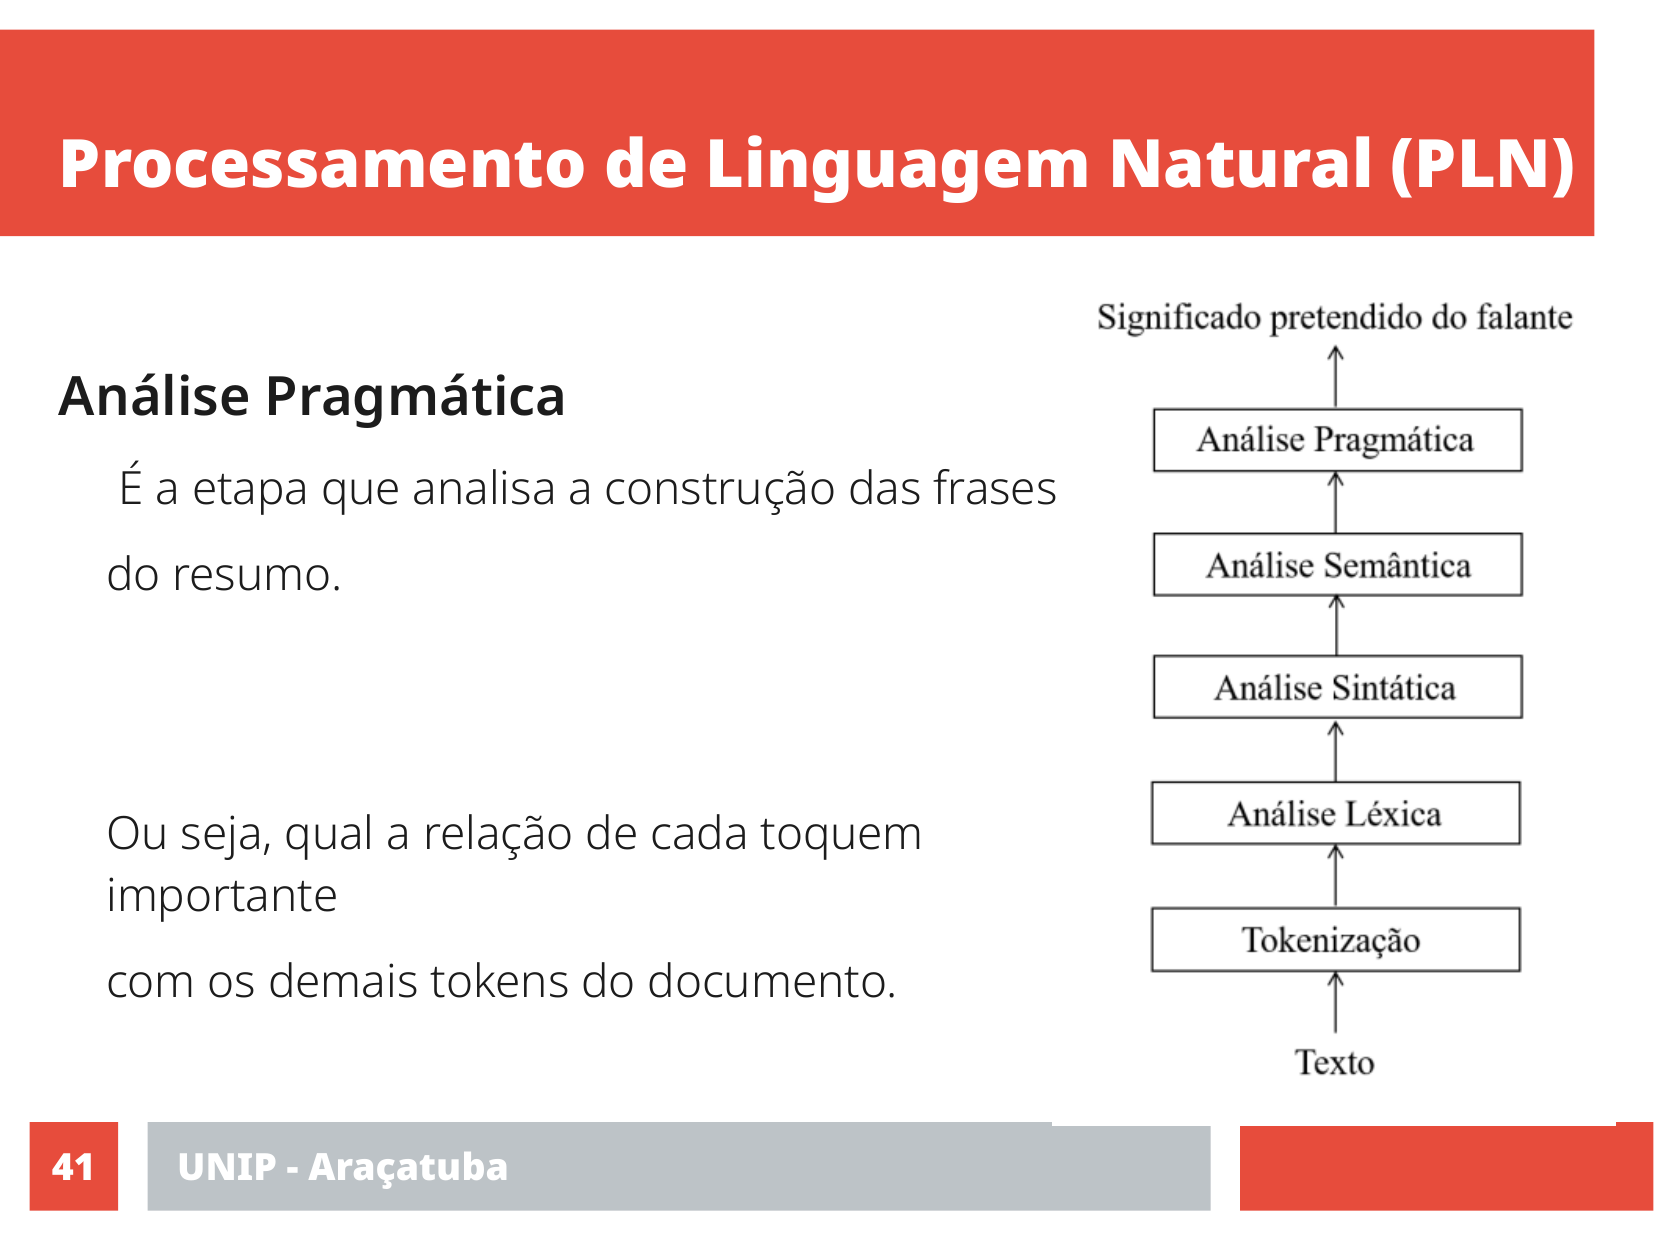

# Processamento de Linguagem Natural (PLN)
Análise Pragmática
 É a etapa que analisa a construção das frases
do resumo.
Ou seja, qual a relação de cada toquem importante
com os demais tokens do documento.
41
UNIP - Araçatuba